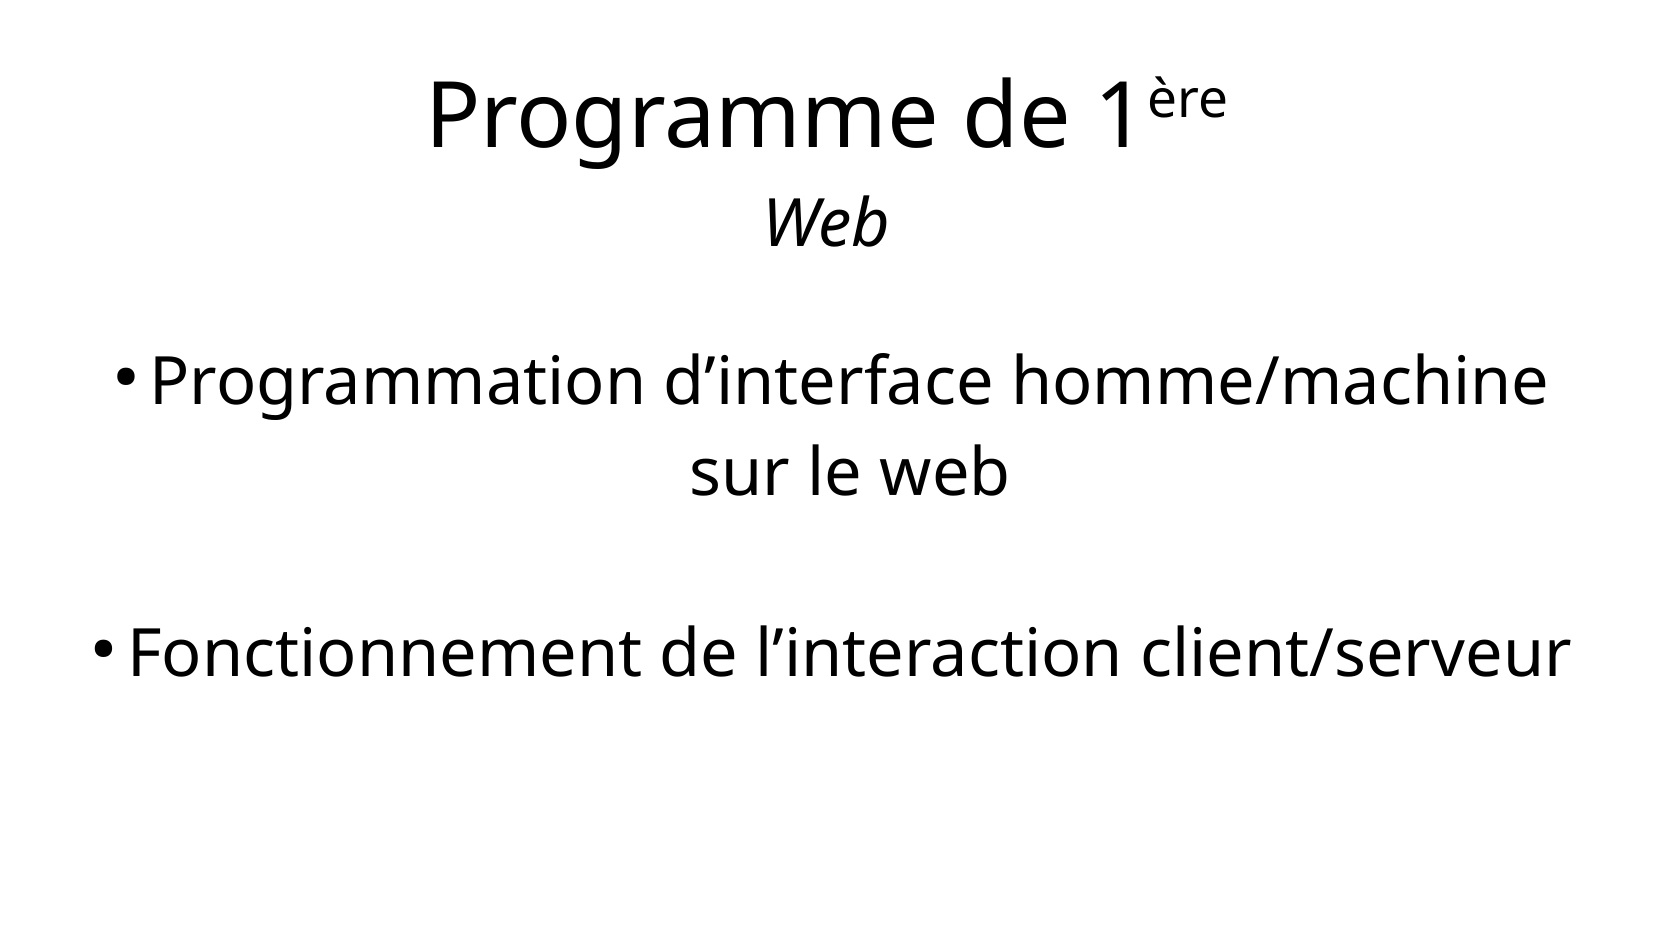

# Programme de 1ère Web
Programmation d’interface homme/machine sur le web
Fonctionnement de l’interaction client/serveur